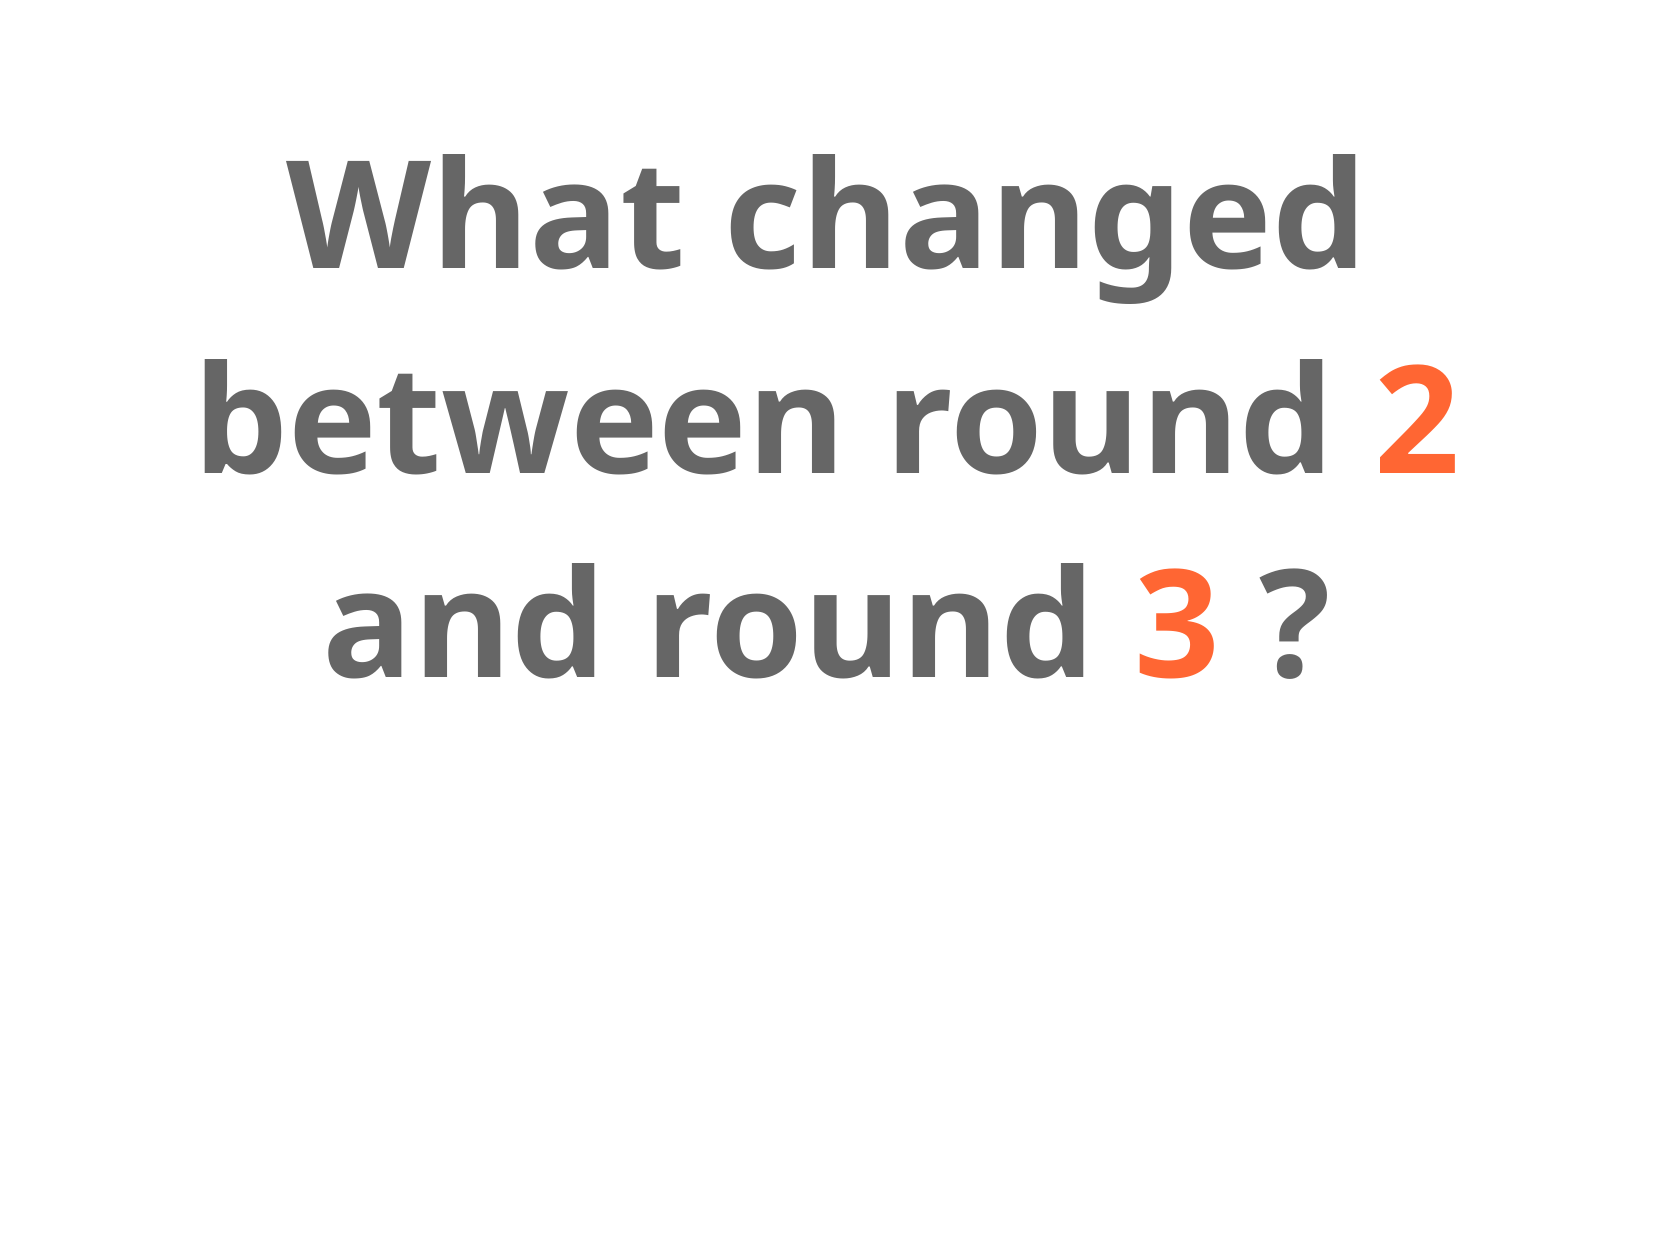

# What changed between round 2 and round 3 ?